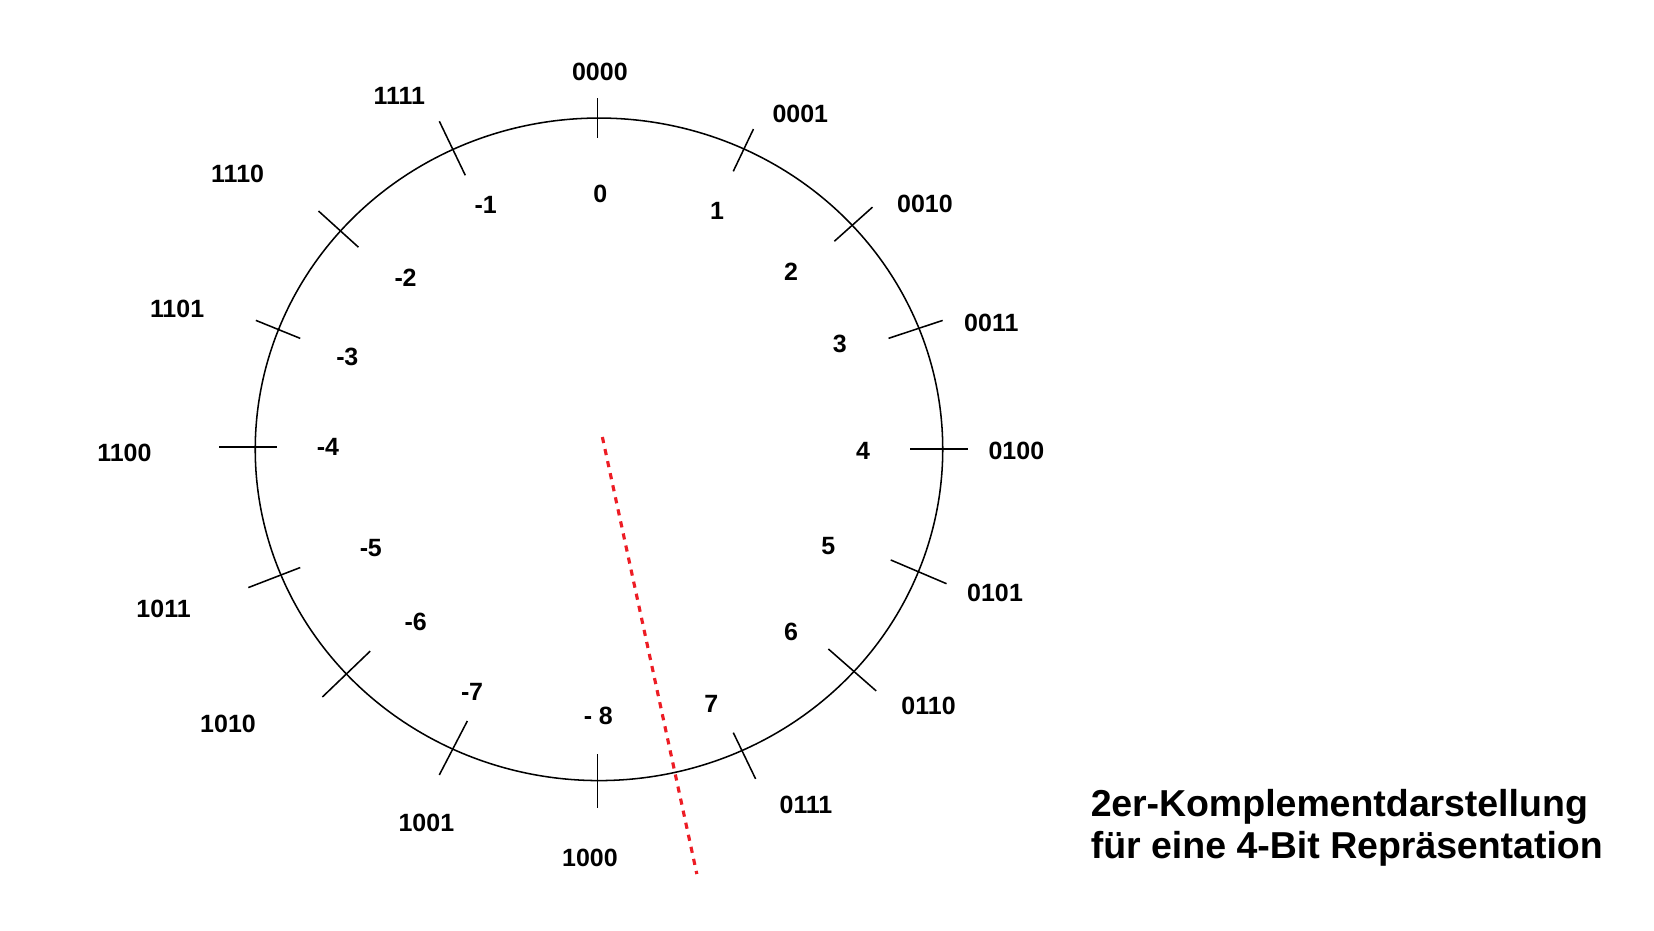

0000
1111
0001
1110
0
0010
-1
1
2
-2
1101
0011
3
-3
-4
4
0100
1100
5
-5
0101
1011
-6
6
-7
7
0110
- 8
1010
2er-Komplementdarstellung
für eine 4-Bit Repräsentation
0111
1001
1000